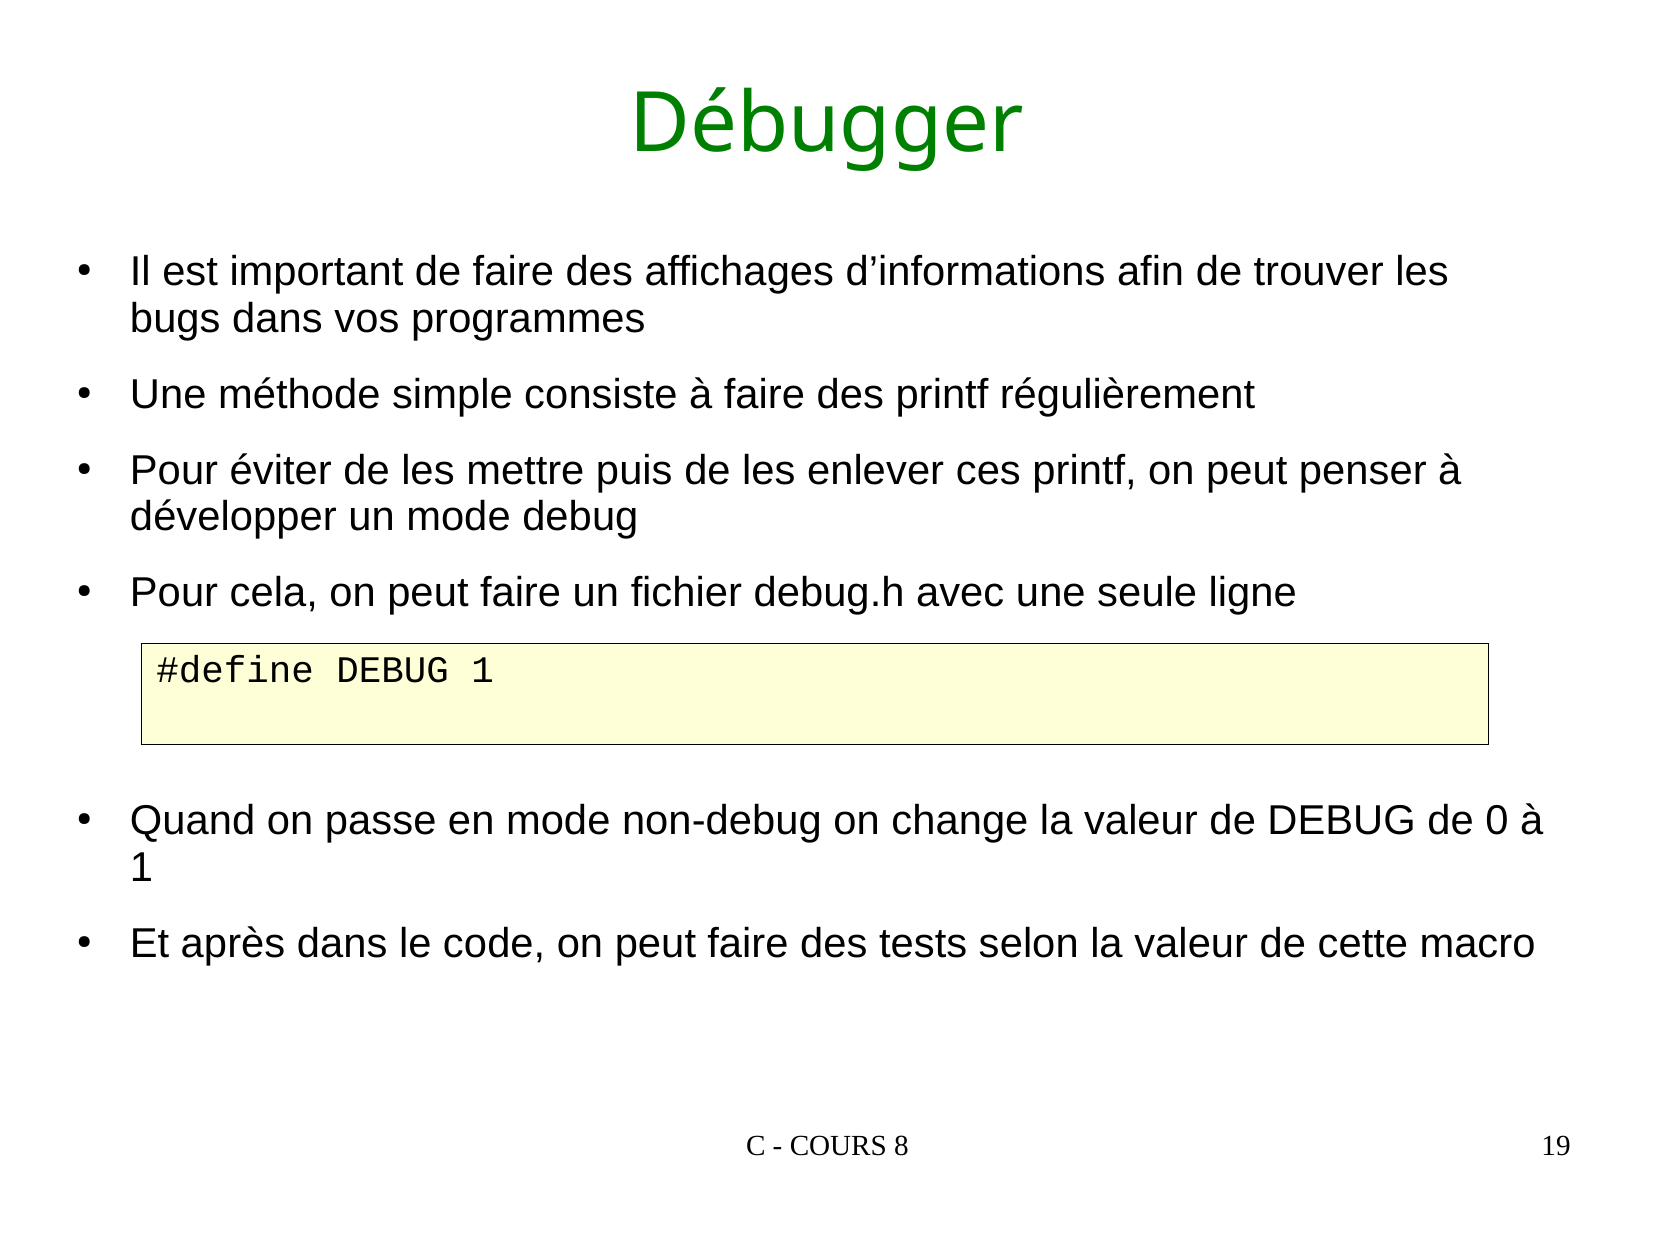

# Débugger
Il est important de faire des affichages d’informations afin de trouver les bugs dans vos programmes
Une méthode simple consiste à faire des printf régulièrement
Pour éviter de les mettre puis de les enlever ces printf, on peut penser à développer un mode debug
Pour cela, on peut faire un fichier debug.h avec une seule ligne
Quand on passe en mode non-debug on change la valeur de DEBUG de 0 à 1
Et après dans le code, on peut faire des tests selon la valeur de cette macro
#define DEBUG 1
C - COURS 8
19